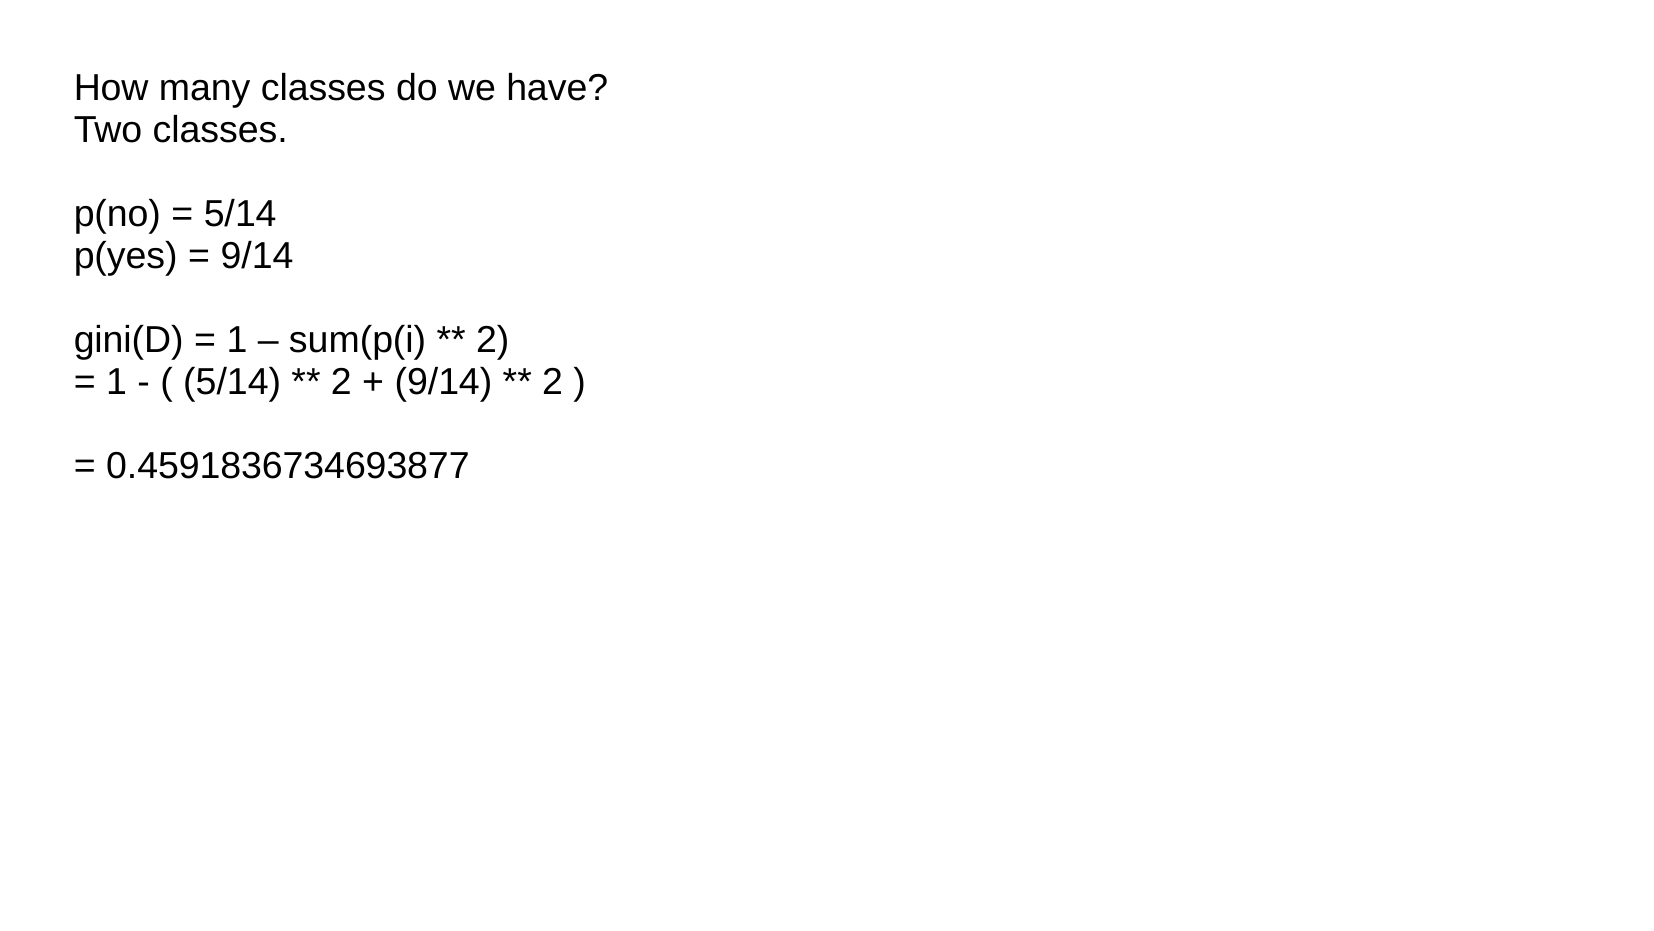

How many classes do we have?
Two classes.
p(no) = 5/14
p(yes) = 9/14
gini(D) = 1 – sum(p(i) ** 2)
= 1 - ( (5/14) ** 2 + (9/14) ** 2 )
= 0.4591836734693877